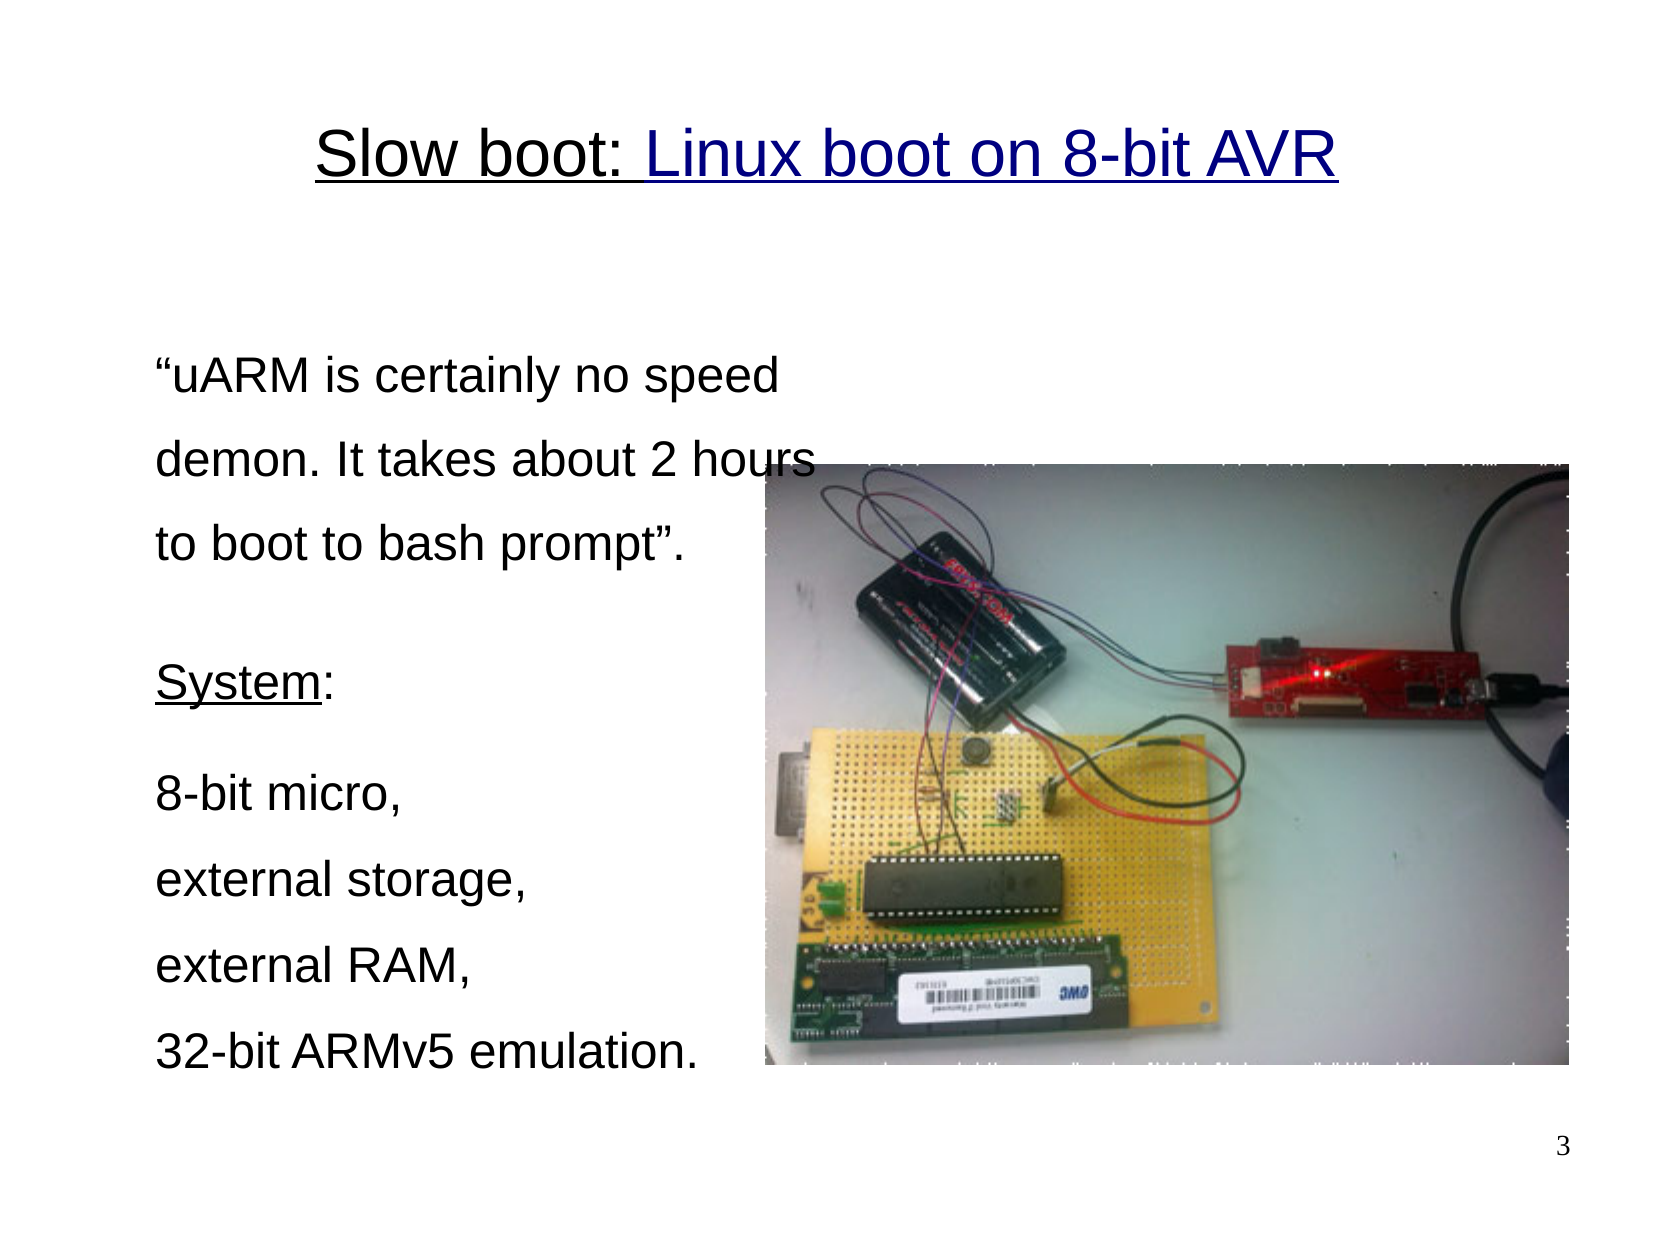

# Slow boot: Linux boot on 8-bit AVR
“uARM is certainly no speed demon. It takes about 2 hours to boot to bash prompt”.
System:
8-bit micro,
external storage,
external RAM,
32-bit ARMv5 emulation.
3